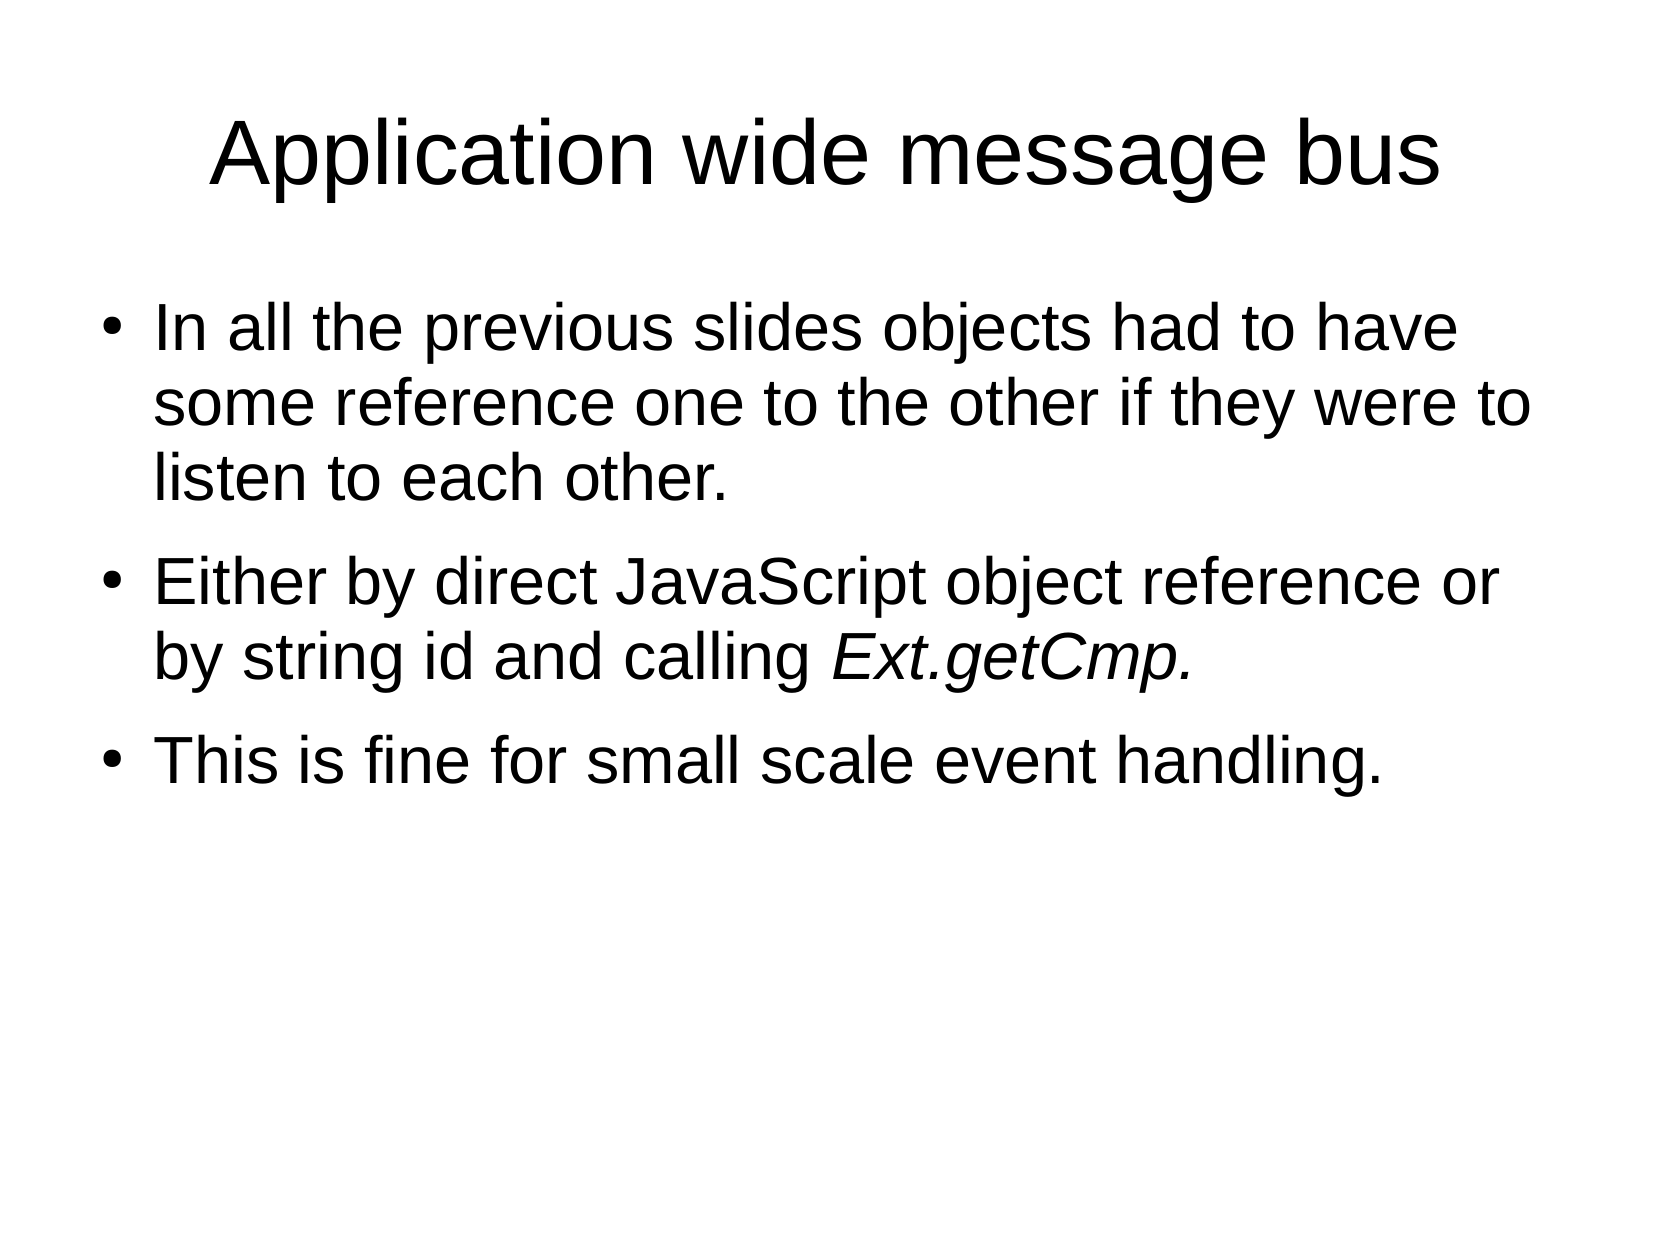

# Application wide message bus
In all the previous slides objects had to have some reference one to the other if they were to listen to each other.
Either by direct JavaScript object reference or by string id and calling Ext.getCmp.
This is fine for small scale event handling.